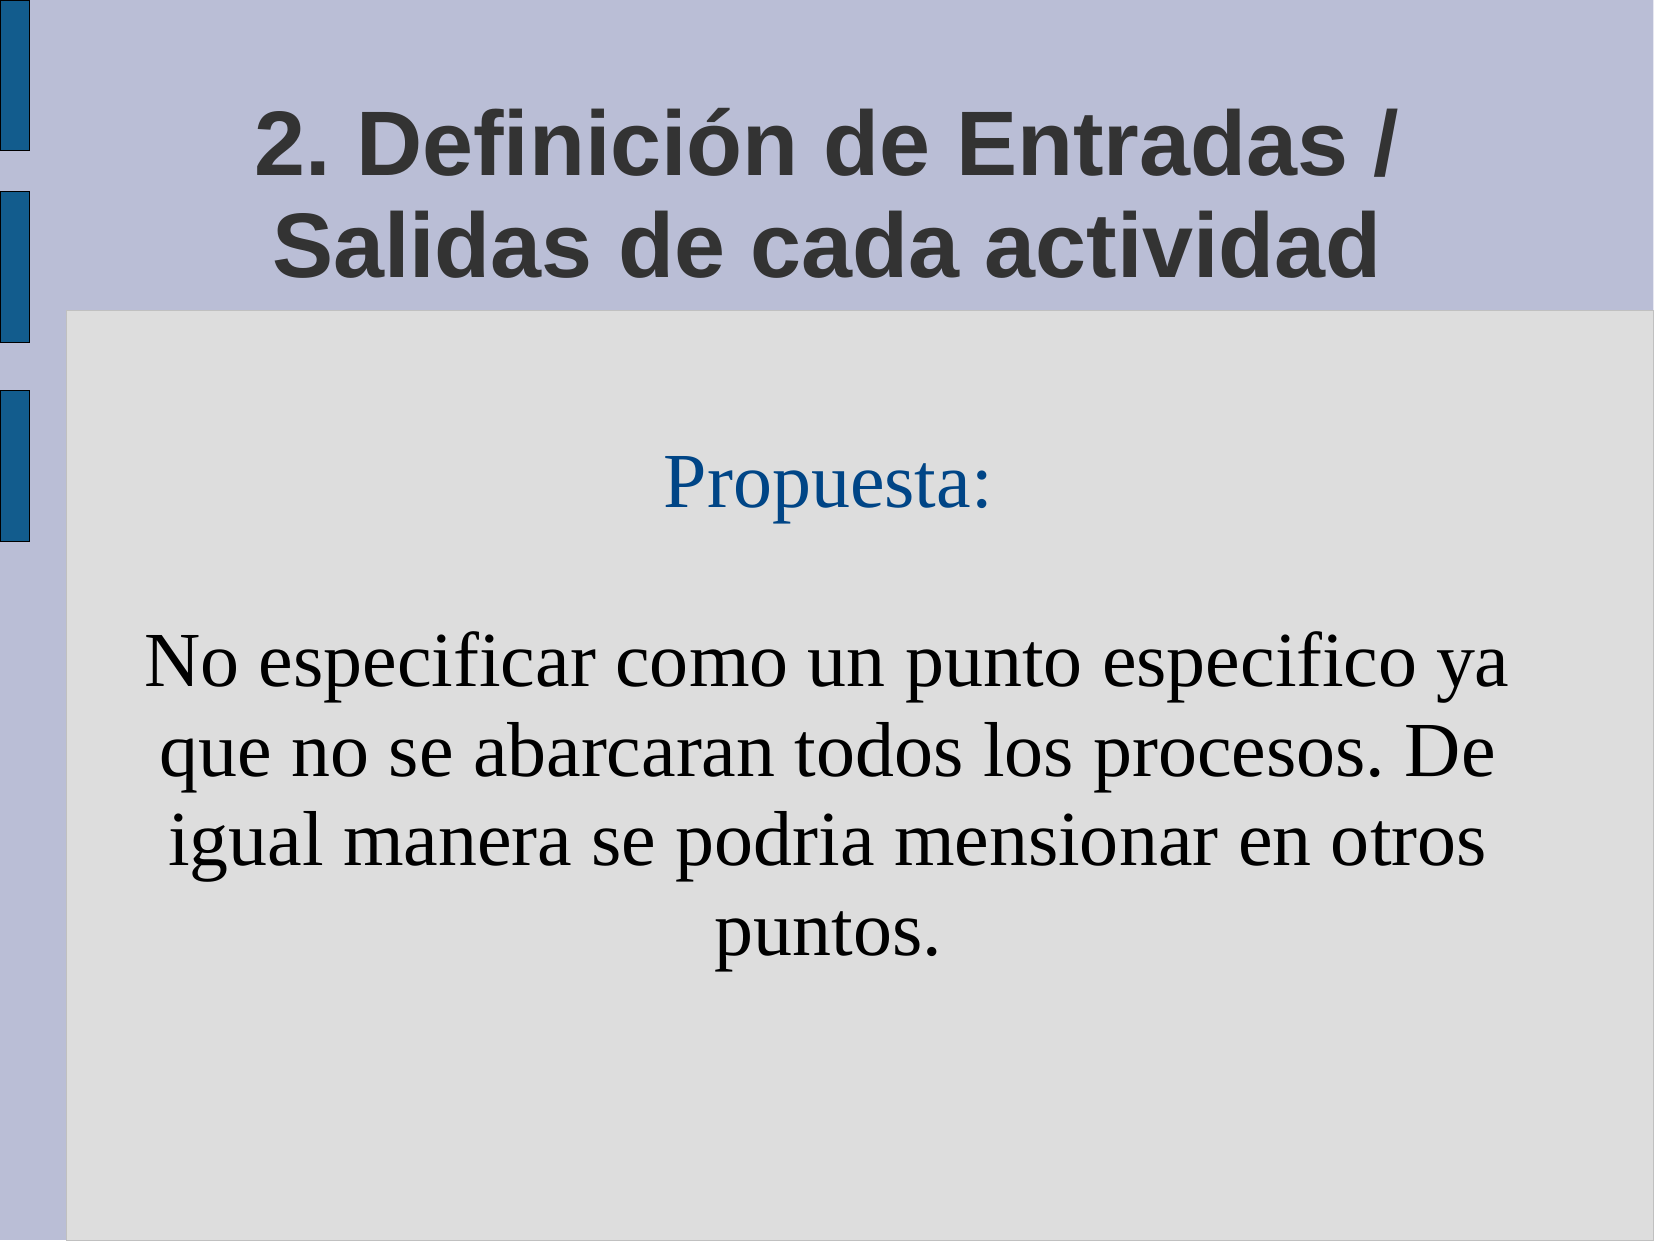

# 2. Definición de Entradas / Salidas de cada actividad